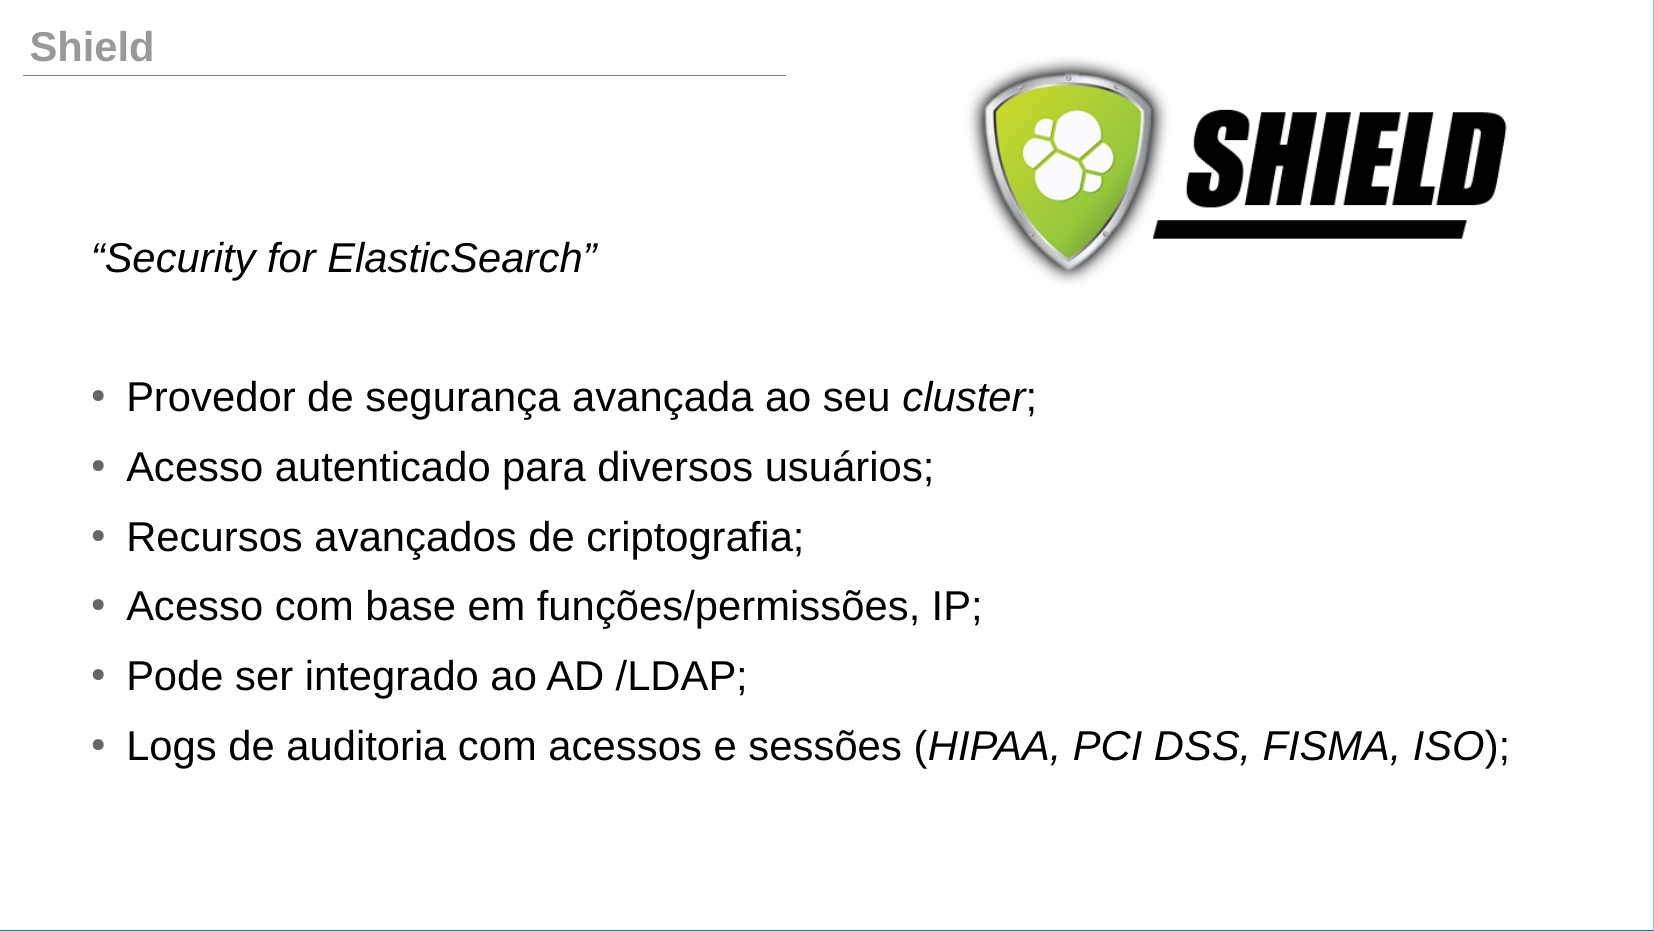

# Shield
“Security for ElasticSearch”
Provedor de segurança avançada ao seu cluster;
Acesso autenticado para diversos usuários;
Recursos avançados de criptografia;
Acesso com base em funções/permissões, IP;
Pode ser integrado ao AD /LDAP;
Logs de auditoria com acessos e sessões (HIPAA, PCI DSS, FISMA, ISO);